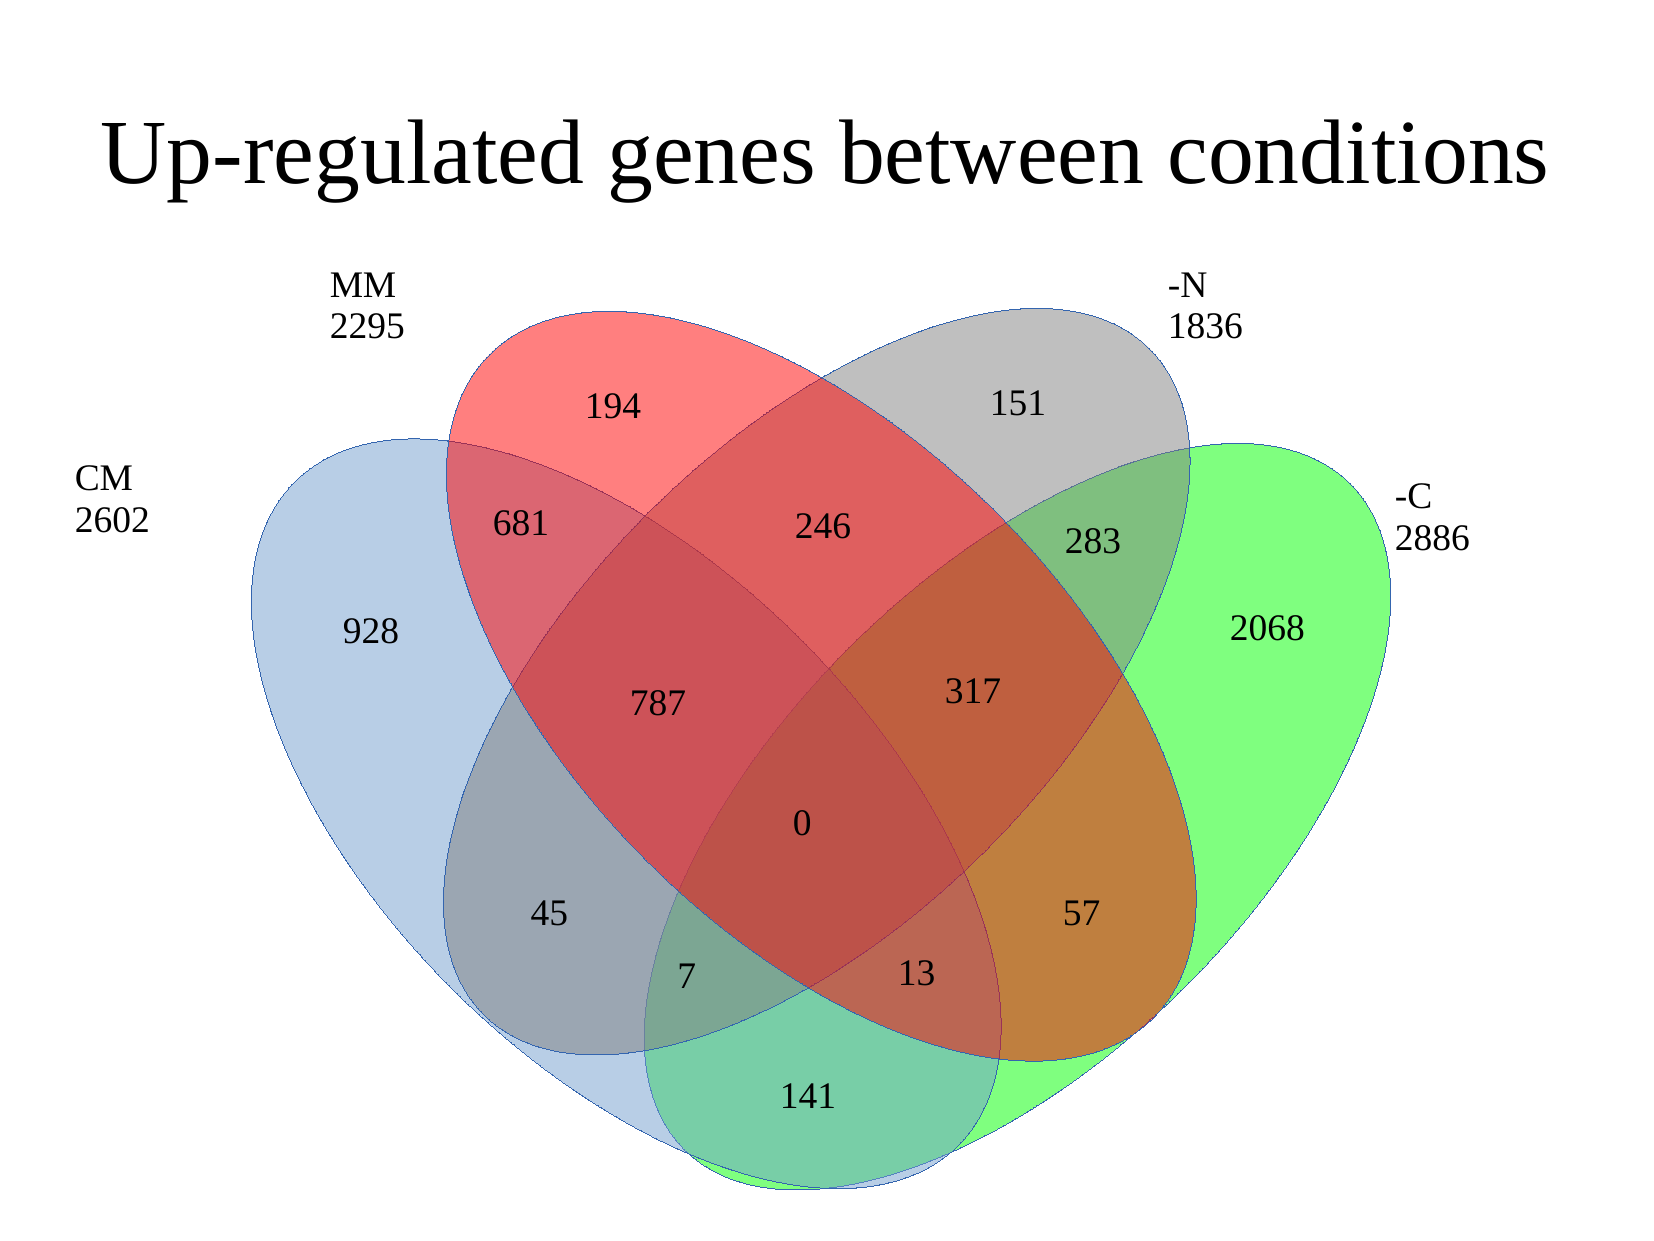

# Up-regulated genes between conditions
-N
1836
MM
2295
151
194
CM
2602
-C
2886
681
246
283
2068
928
317
787
0
45
57
13
7
141